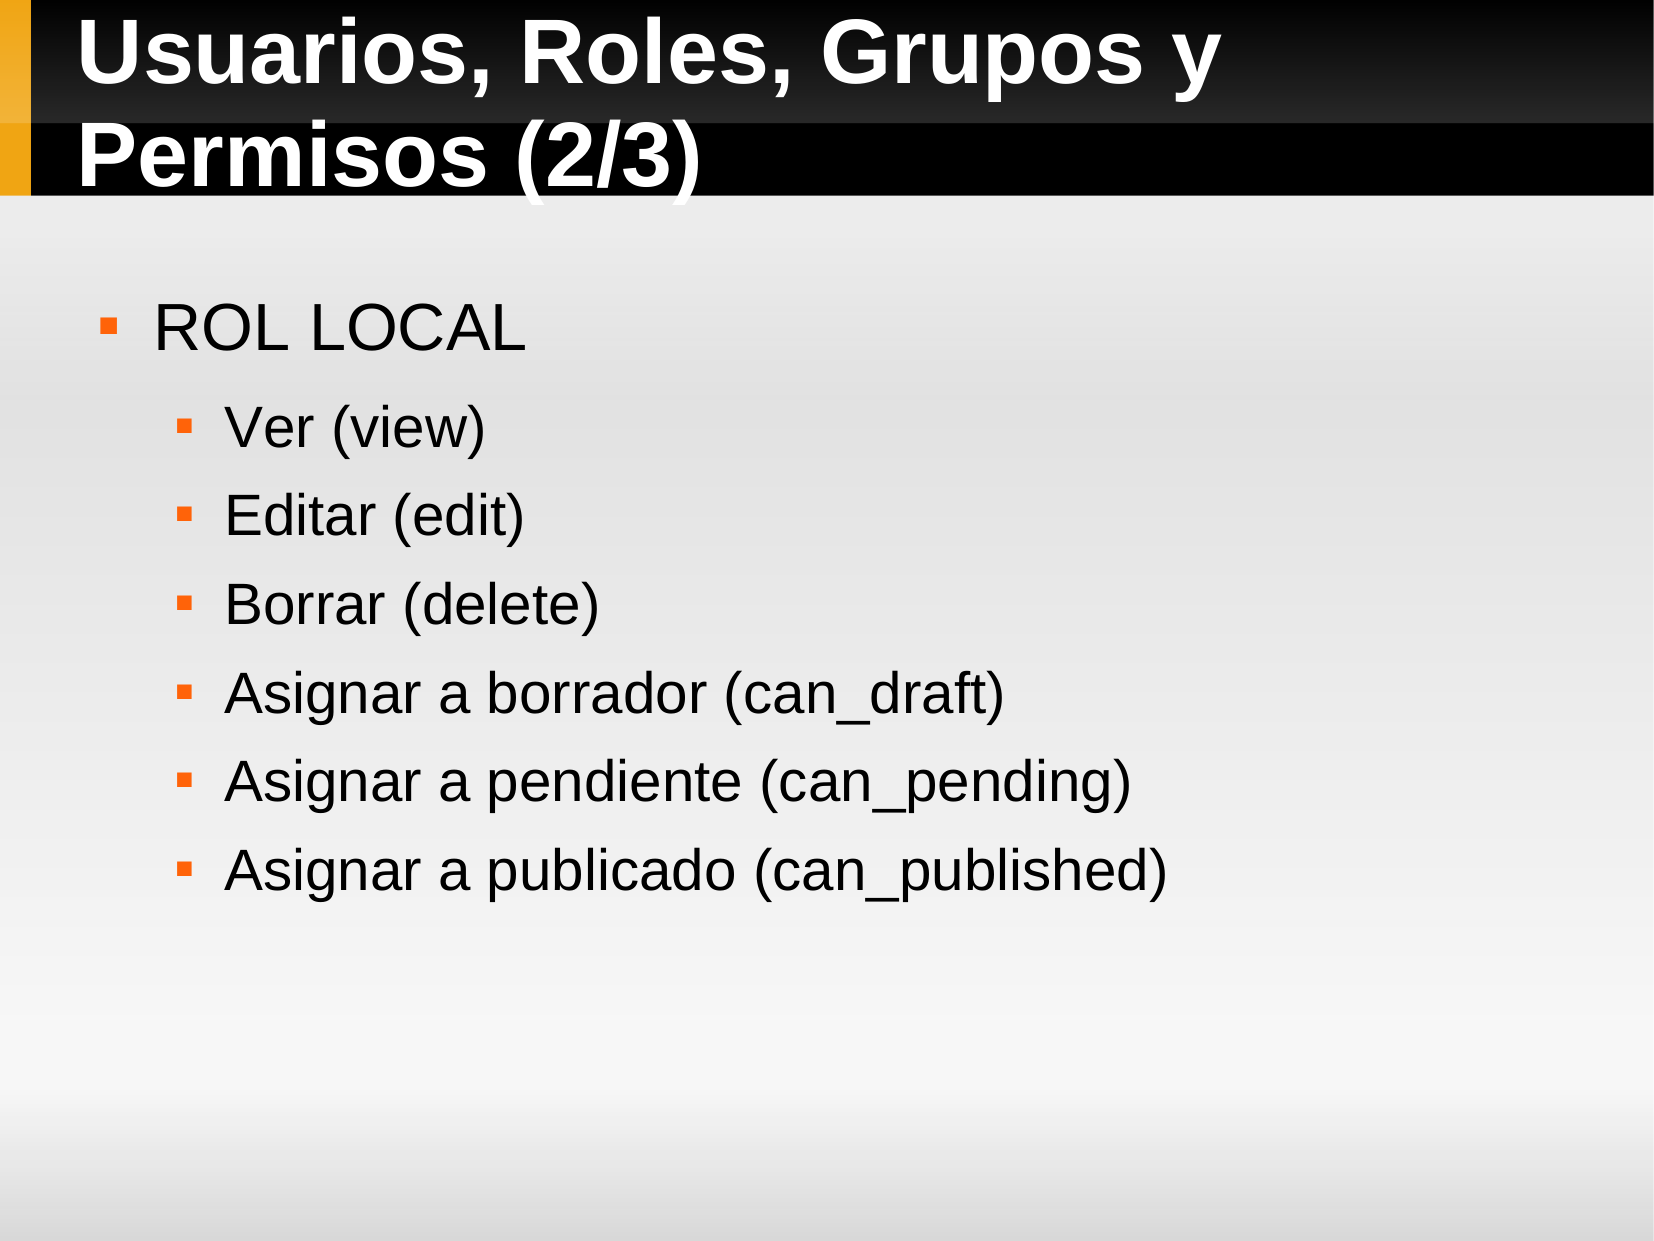

# Usuarios, Roles, Grupos y Permisos (2/3)
ROL LOCAL
Ver (view)
Editar (edit)
Borrar (delete)
Asignar a borrador (can_draft)
Asignar a pendiente (can_pending)
Asignar a publicado (can_published)